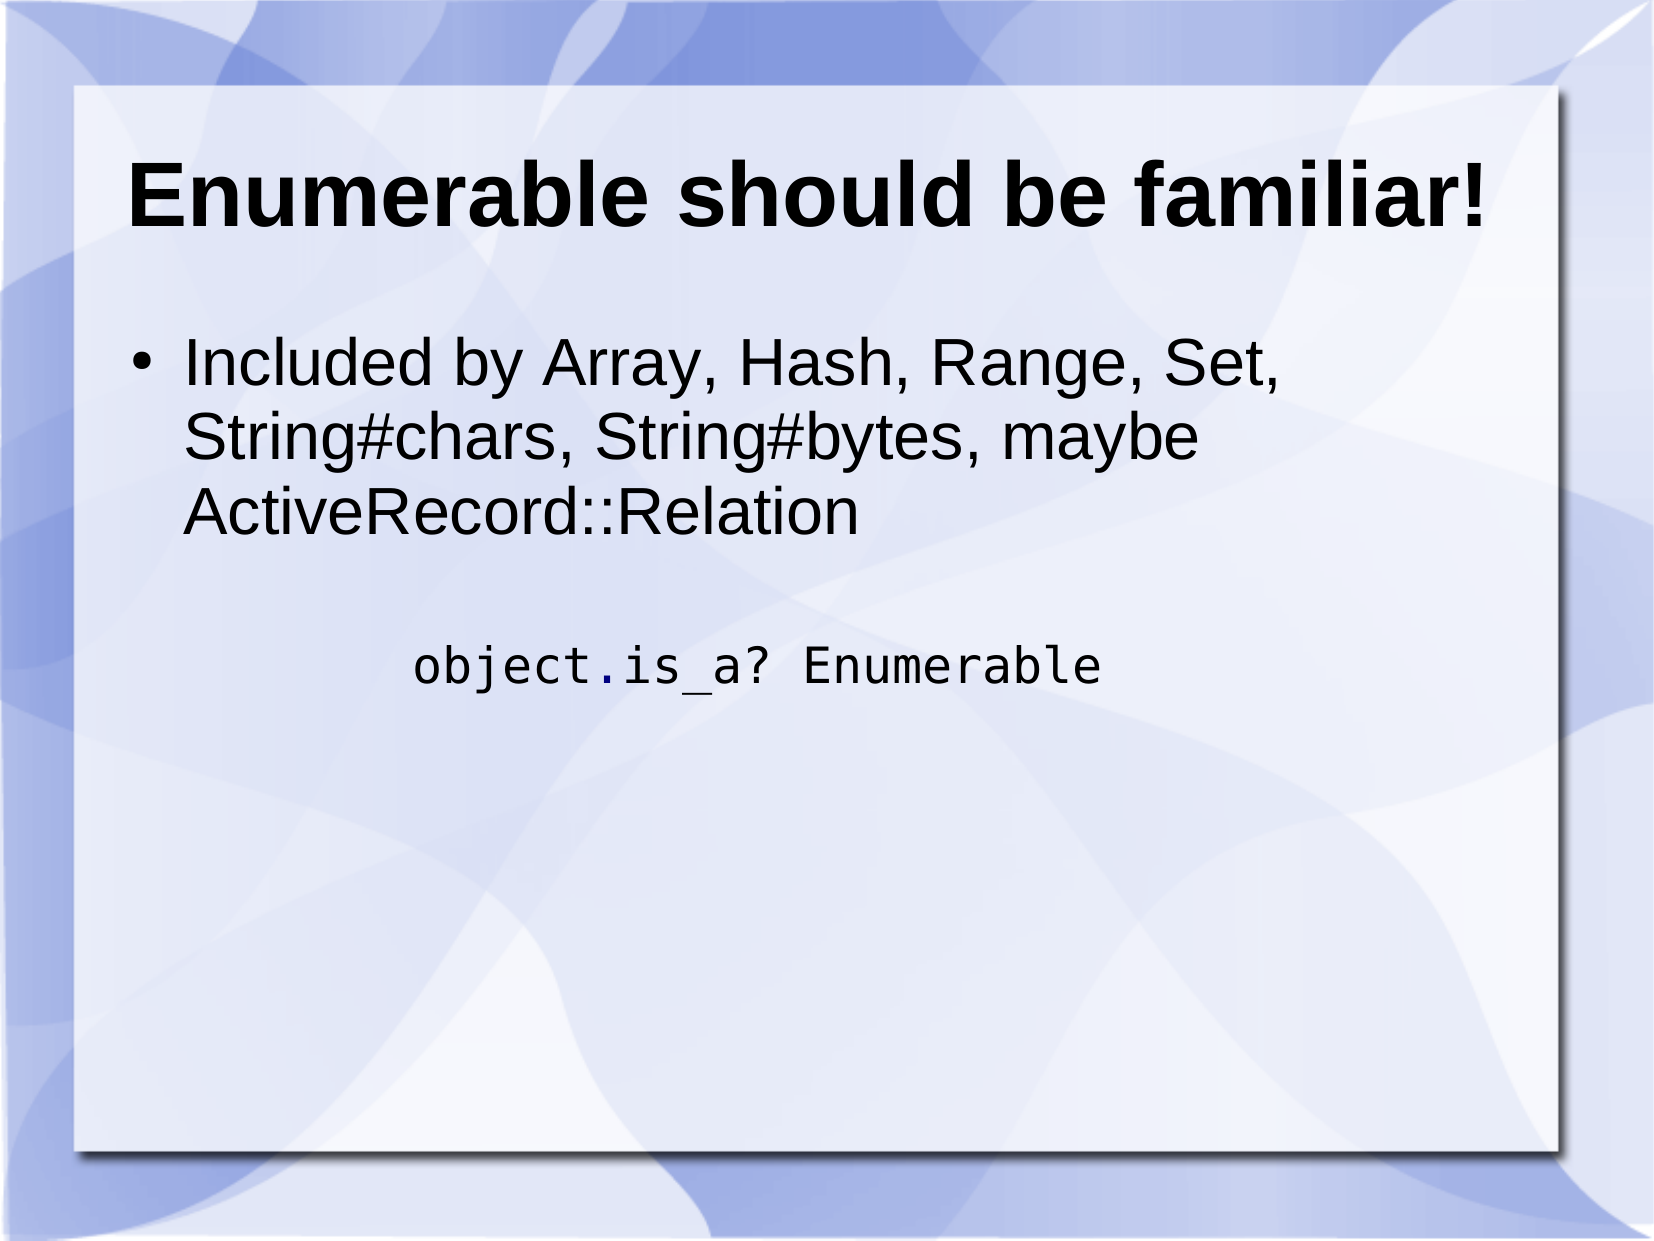

# Enumerable should be familiar!
Included by Array, Hash, Range, Set, String#chars, String#bytes, maybe ActiveRecord::Relation
object.is_a? Enumerable